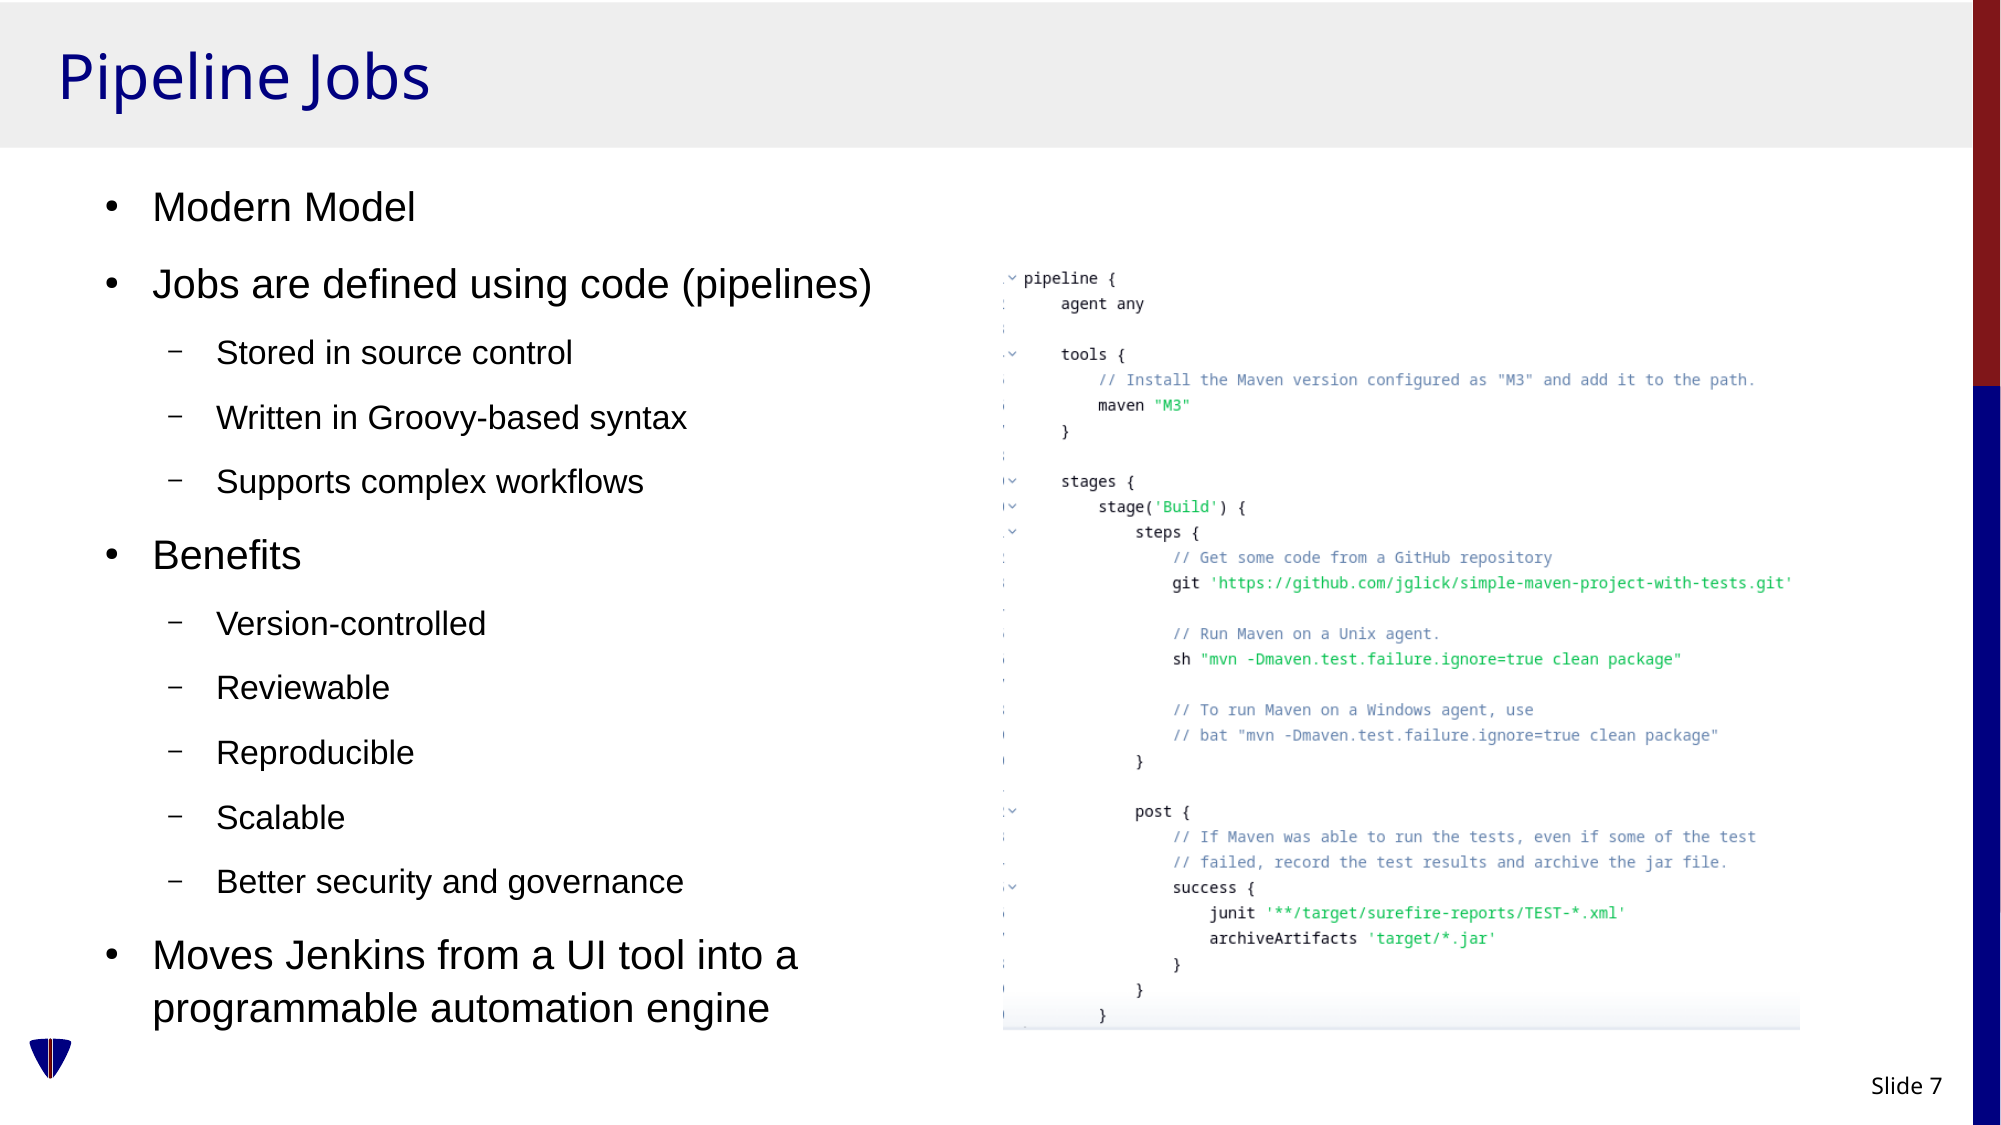

# Pipeline Jobs
Modern Model
Jobs are defined using code (pipelines)
Stored in source control
Written in Groovy-based syntax
Supports complex workflows
Benefits
Version-controlled
Reviewable
Reproducible
Scalable
Better security and governance
Moves Jenkins from a UI tool into a programmable automation engine